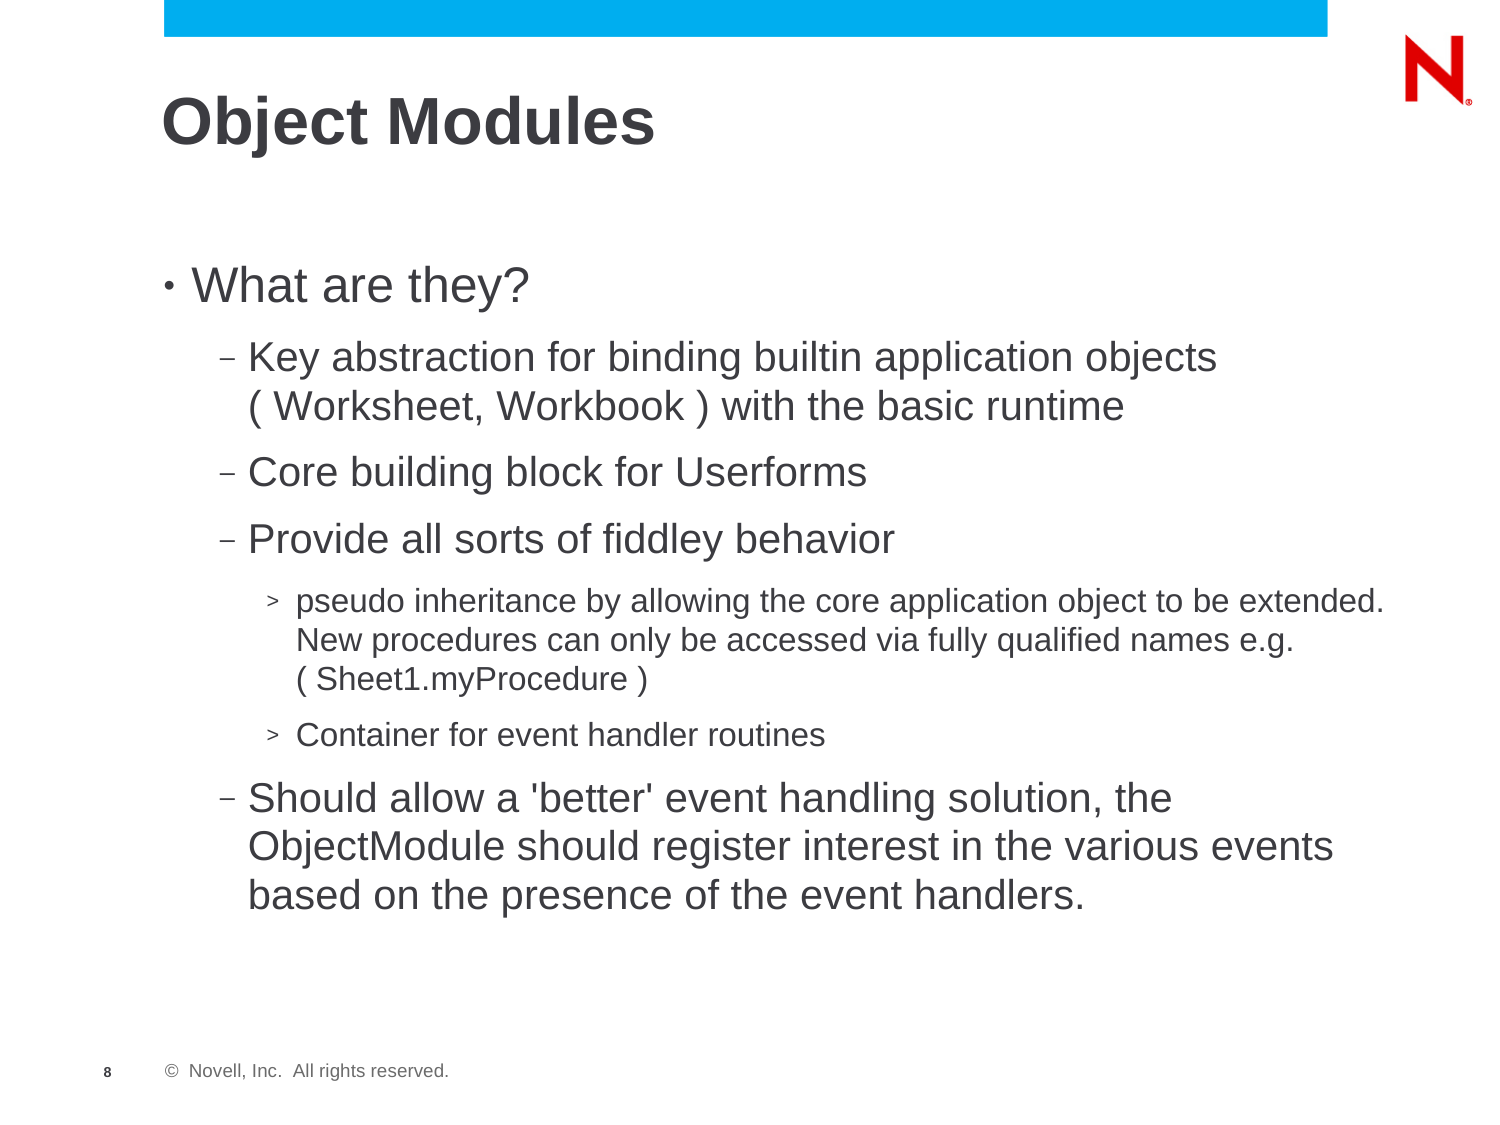

# Object Modules
What are they?
Key abstraction for binding builtin application objects ( Worksheet, Workbook ) with the basic runtime
Core building block for Userforms
Provide all sorts of fiddley behavior
pseudo inheritance by allowing the core application object to be extended. New procedures can only be accessed via fully qualified names e.g. ( Sheet1.myProcedure )
Container for event handler routines
Should allow a 'better' event handling solution, the ObjectModule should register interest in the various events based on the presence of the event handlers.